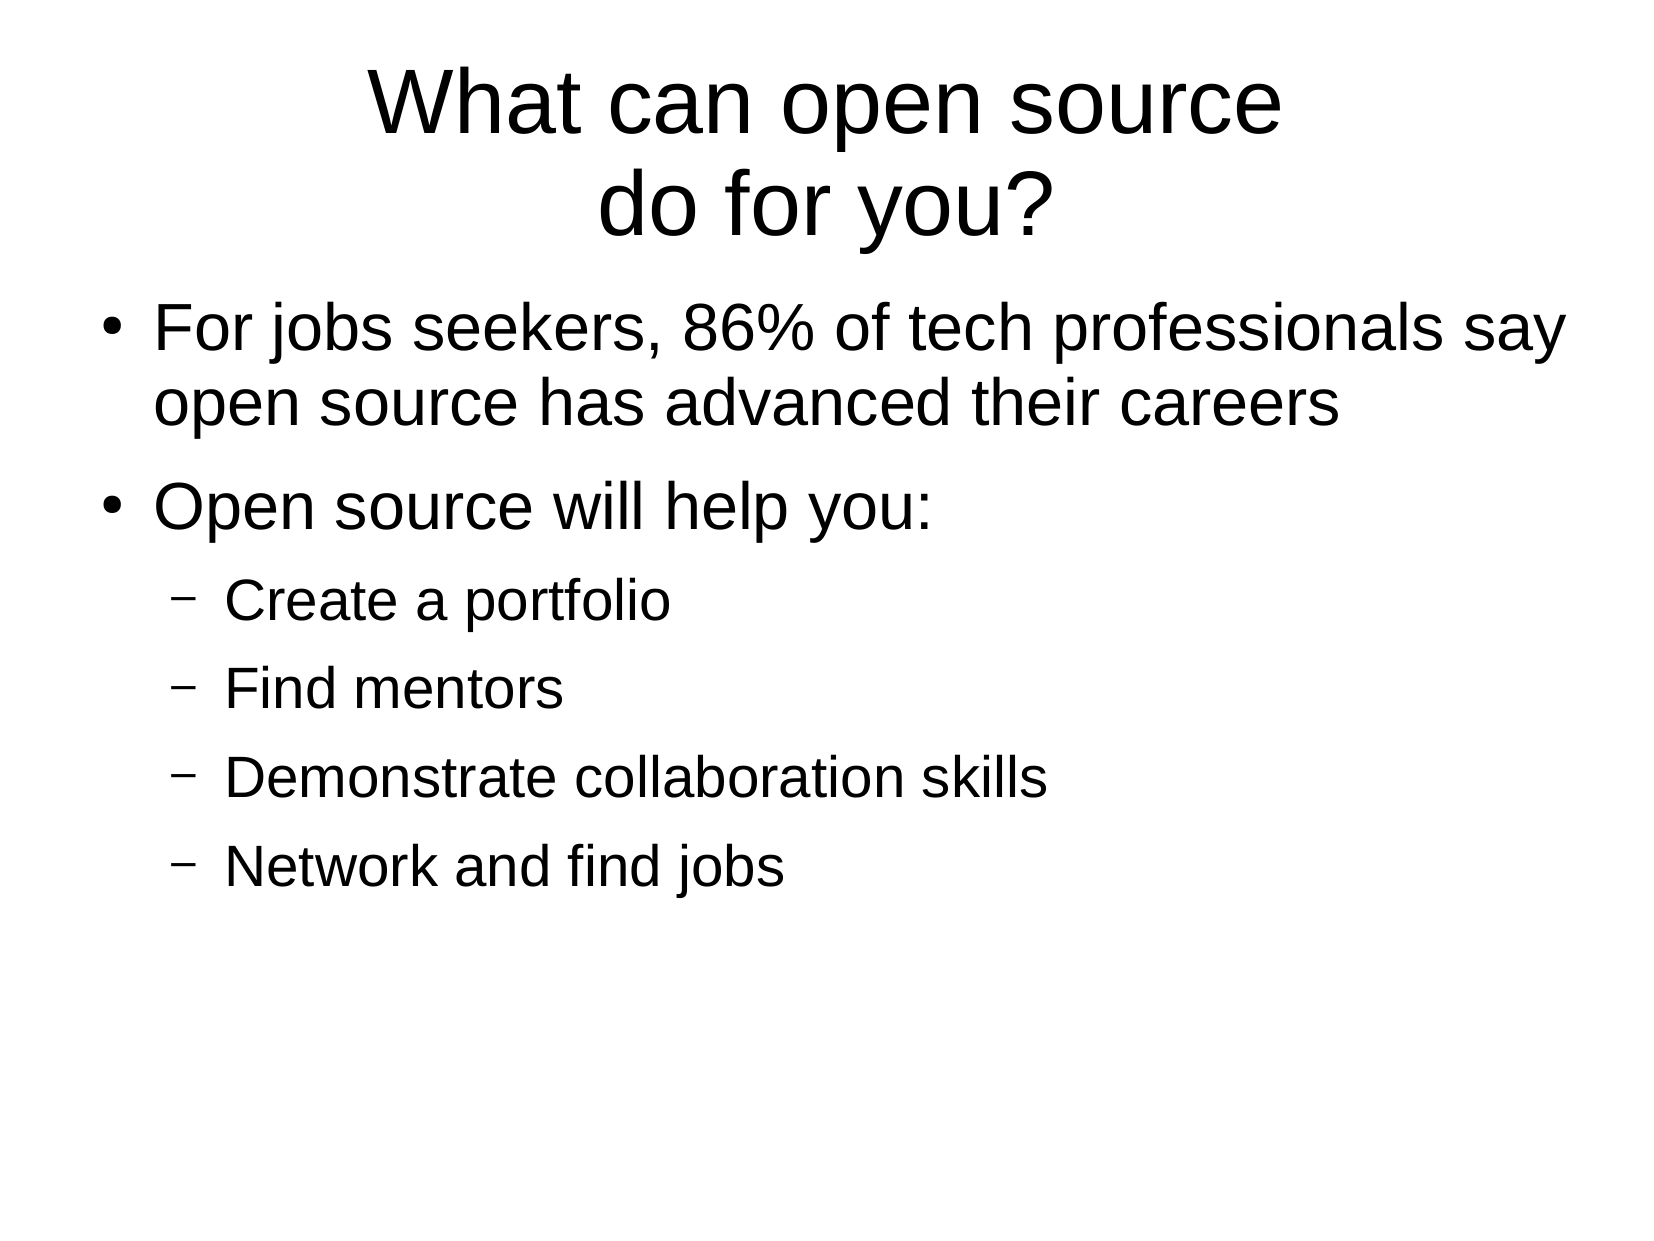

# What can open source do for you?
For jobs seekers, 86% of tech professionals say open source has advanced their careers
Open source will help you:
Create a portfolio
Find mentors
Demonstrate collaboration skills
Network and find jobs